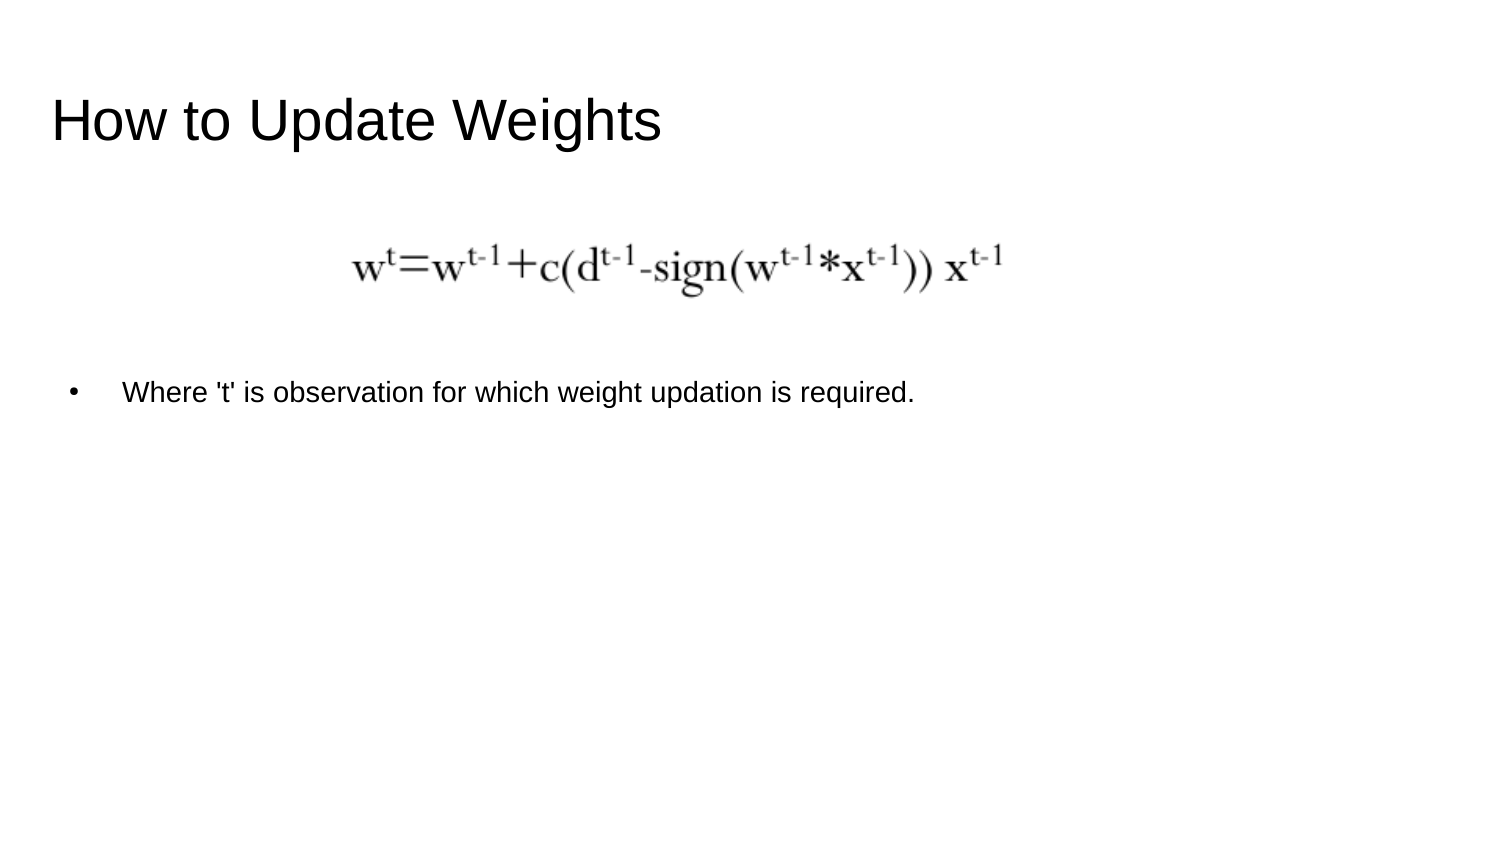

# How to Update Weights
Where 't' is observation for which weight updation is required.